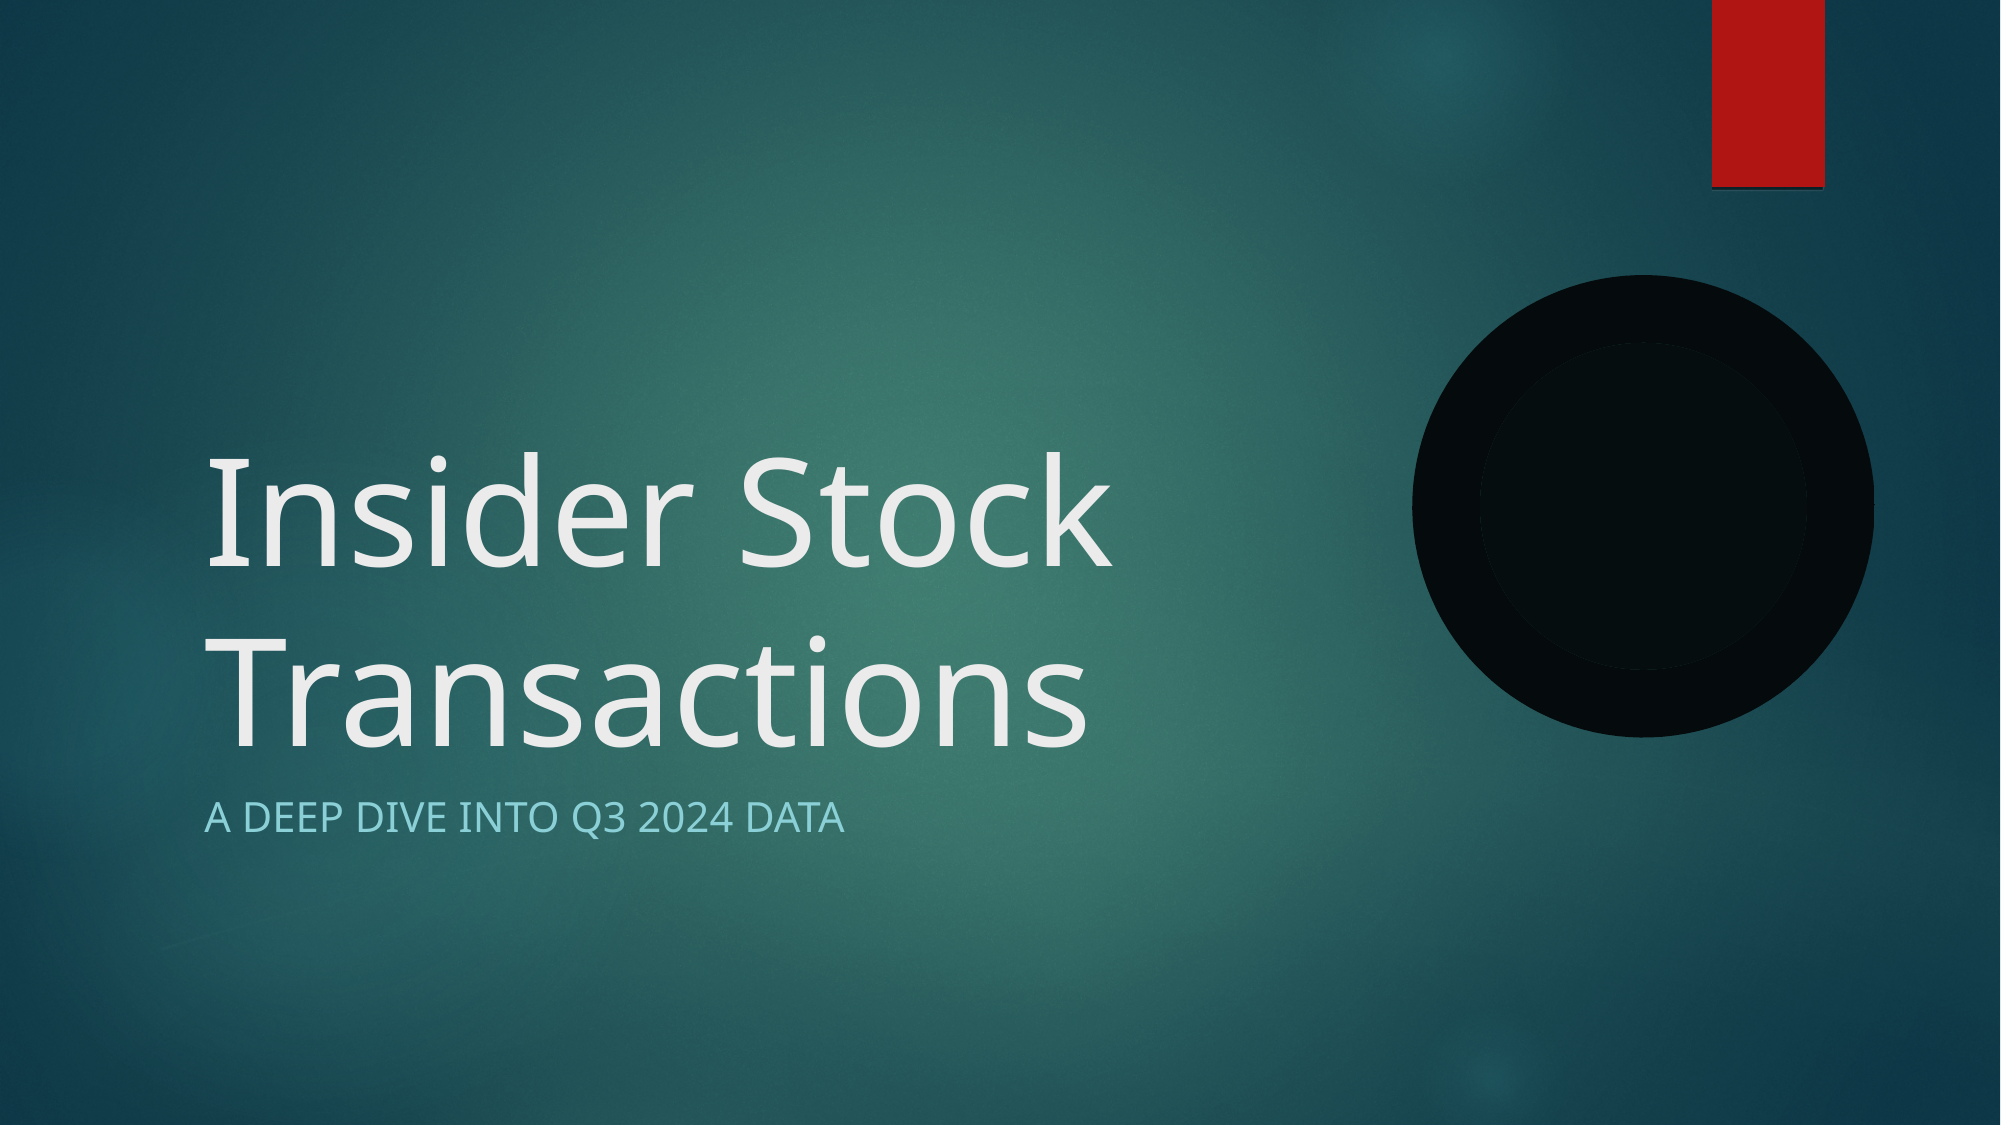

# Insider Stock Transactions
A deep dive into q3 2024 data